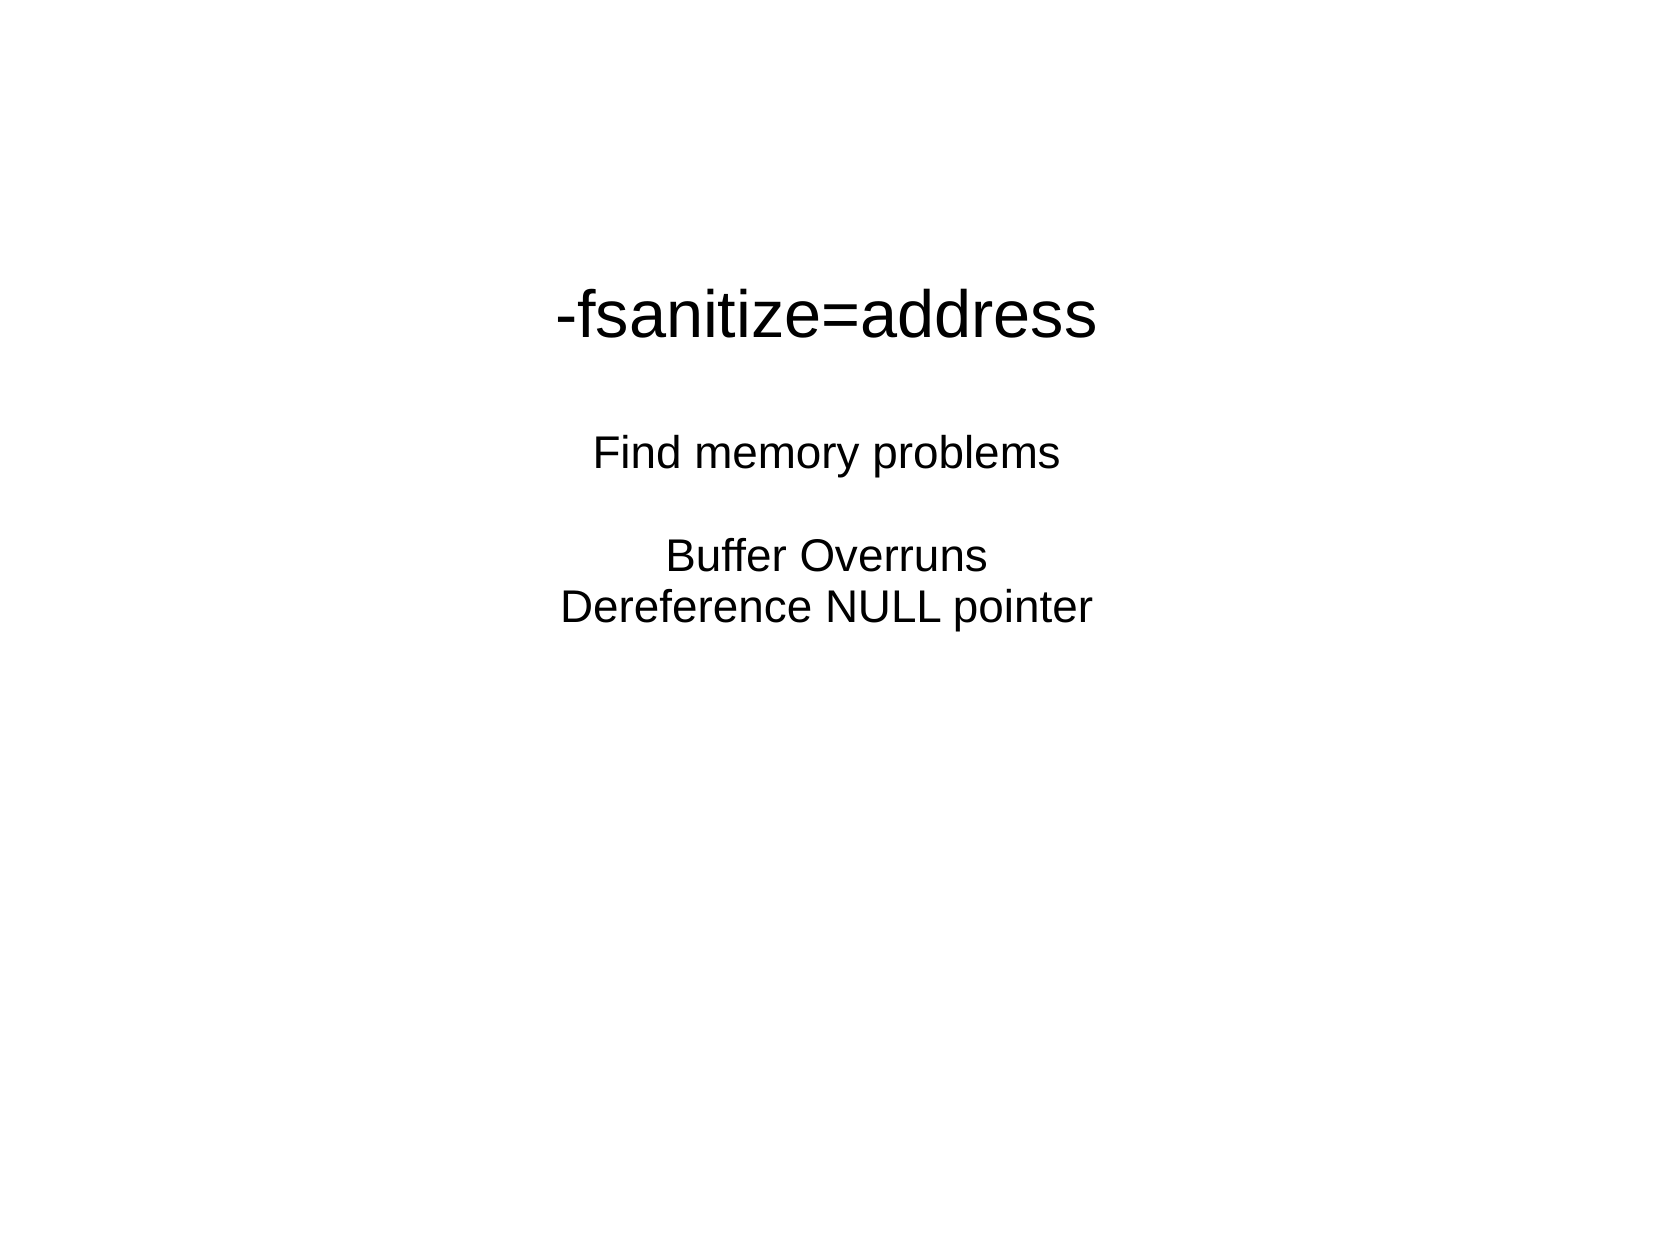

# -fsanitize=address
Find memory problems
Buffer Overruns
Dereference NULL pointer